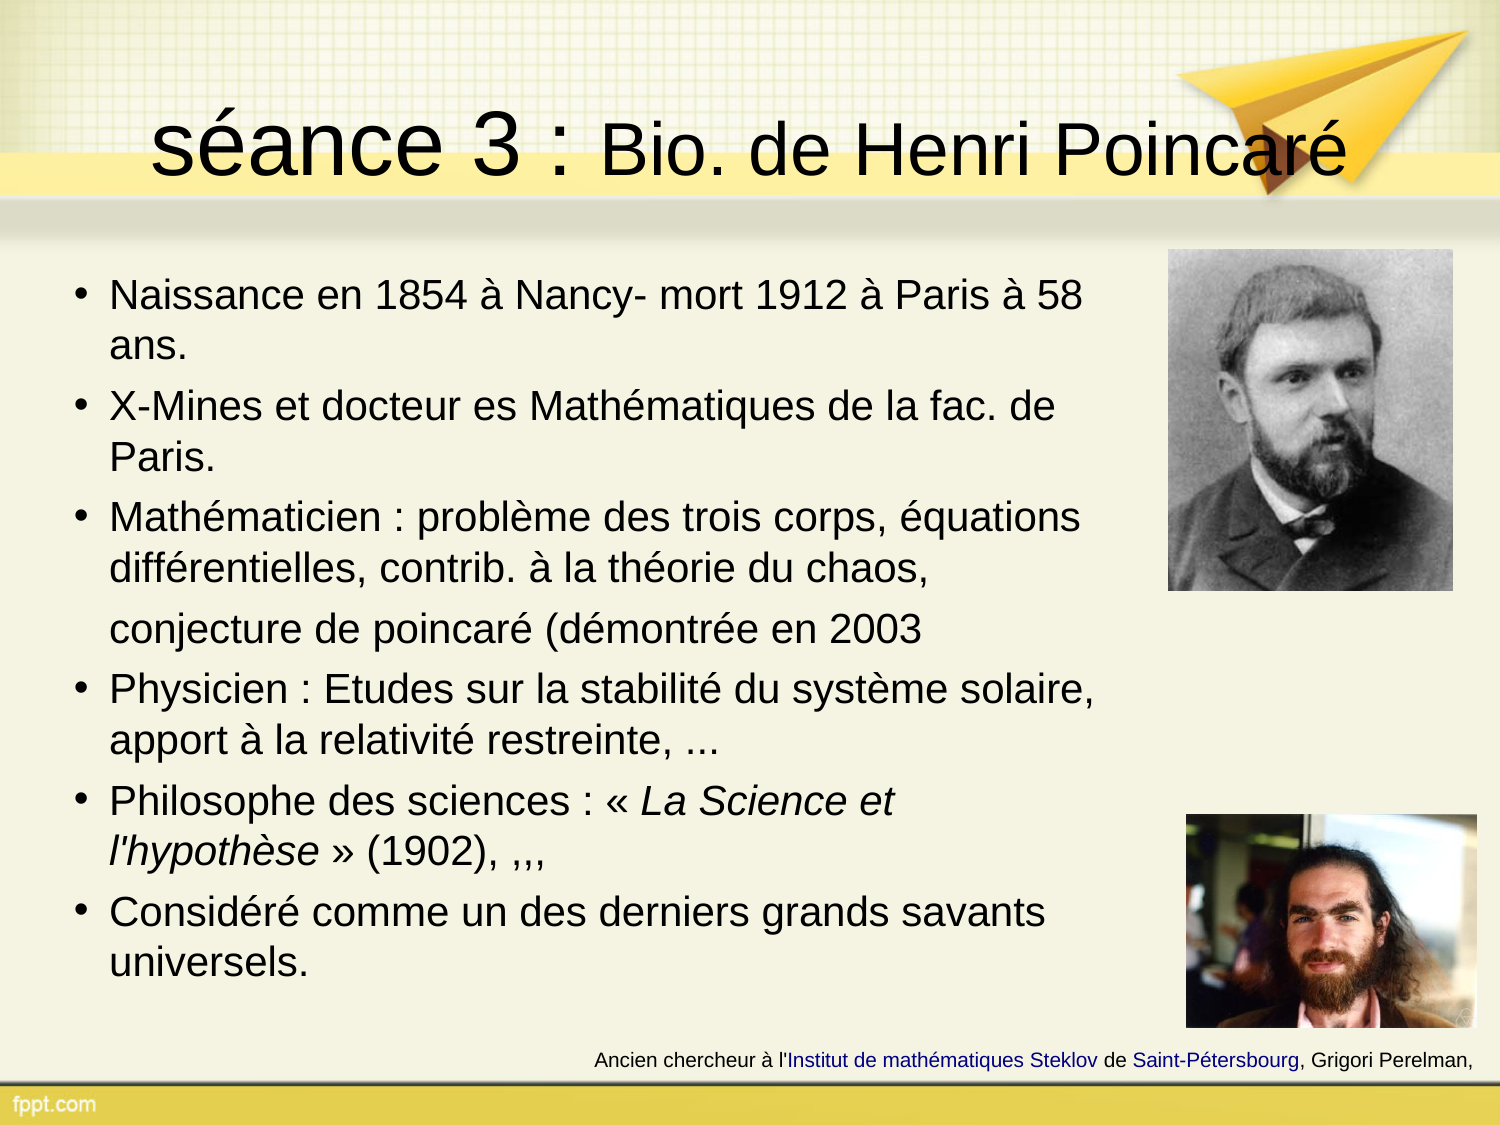

# séance 3 : Bio. de Henri Poincaré
Naissance en 1854 à Nancy- mort 1912 à Paris à 58 ans.
X-Mines et docteur es Mathématiques de la fac. de Paris.
Mathématicien : problème des trois corps, équations différentielles, contrib. à la théorie du chaos,
conjecture de poincaré (démontrée en 2003
Physicien : Etudes sur la stabilité du système solaire, apport à la relativité restreinte, ...
Philosophe des sciences : « La Science et l'hypothèse » (1902), ,,,
Considéré comme un des derniers grands savants universels.
Ancien chercheur à l'Institut de mathématiques Steklov de Saint-Pétersbourg, Grigori Perelman,